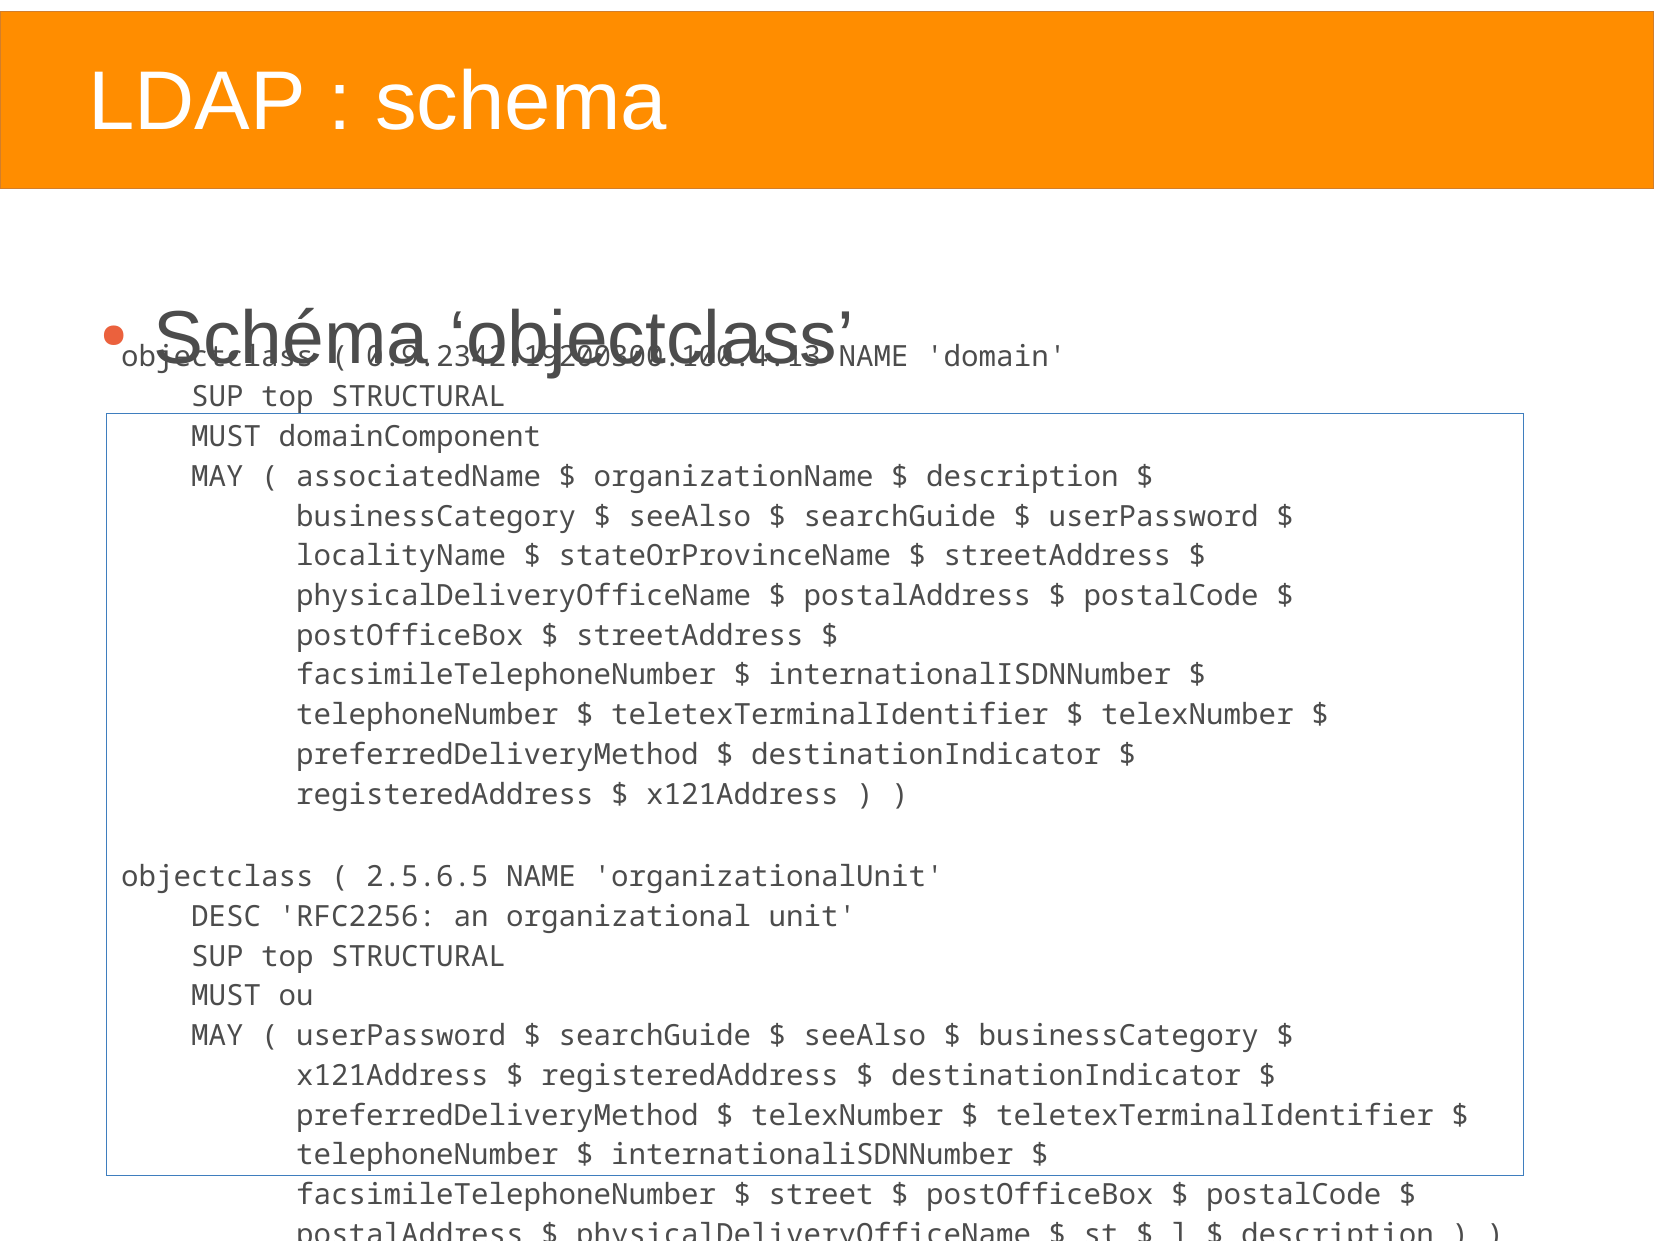

LDAP : schema
# Schéma ‘objectclass’
objectclass ( 0.9.2342.19200300.100.4.13 NAME 'domain'
 SUP top STRUCTURAL
 MUST domainComponent
 MAY ( associatedName $ organizationName $ description $
 businessCategory $ seeAlso $ searchGuide $ userPassword $
 localityName $ stateOrProvinceName $ streetAddress $
 physicalDeliveryOfficeName $ postalAddress $ postalCode $
 postOfficeBox $ streetAddress $
 facsimileTelephoneNumber $ internationalISDNNumber $
 telephoneNumber $ teletexTerminalIdentifier $ telexNumber $
 preferredDeliveryMethod $ destinationIndicator $
 registeredAddress $ x121Address ) )
objectclass ( 2.5.6.5 NAME 'organizationalUnit'
 DESC 'RFC2256: an organizational unit'
 SUP top STRUCTURAL
 MUST ou
 MAY ( userPassword $ searchGuide $ seeAlso $ businessCategory $
 x121Address $ registeredAddress $ destinationIndicator $
 preferredDeliveryMethod $ telexNumber $ teletexTerminalIdentifier $
 telephoneNumber $ internationaliSDNNumber $
 facsimileTelephoneNumber $ street $ postOfficeBox $ postalCode $
 postalAddress $ physicalDeliveryOfficeName $ st $ l $ description ) )